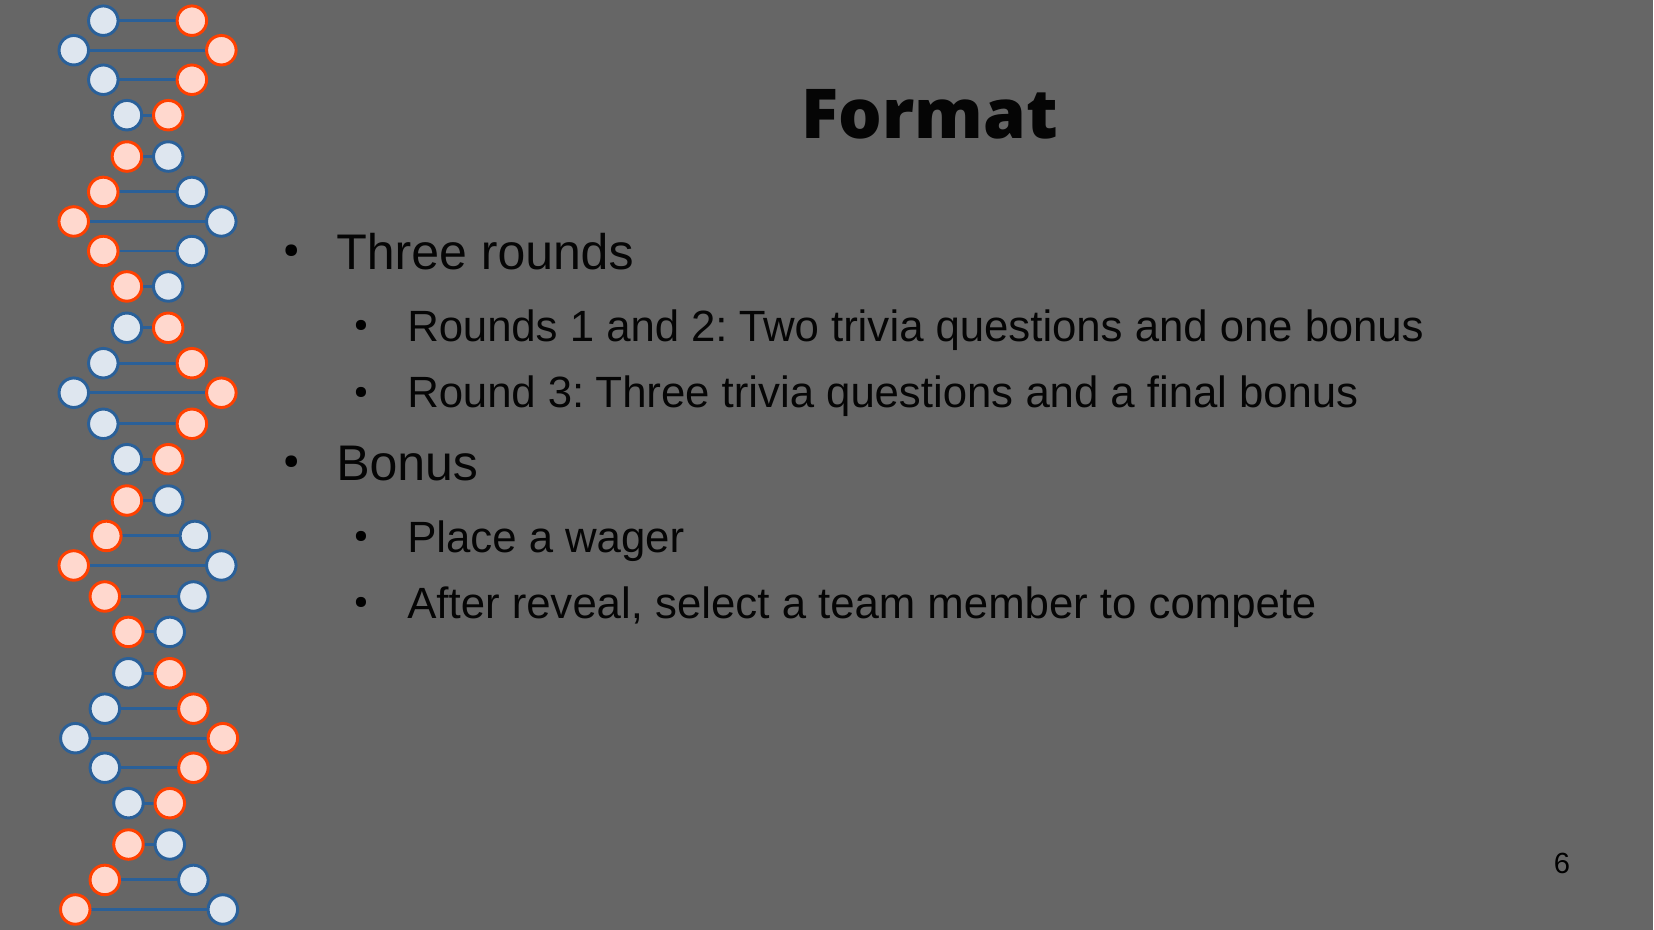

# Format
Three rounds
Rounds 1 and 2: Two trivia questions and one bonus
Round 3: Three trivia questions and a final bonus
Bonus
Place a wager
After reveal, select a team member to compete
6